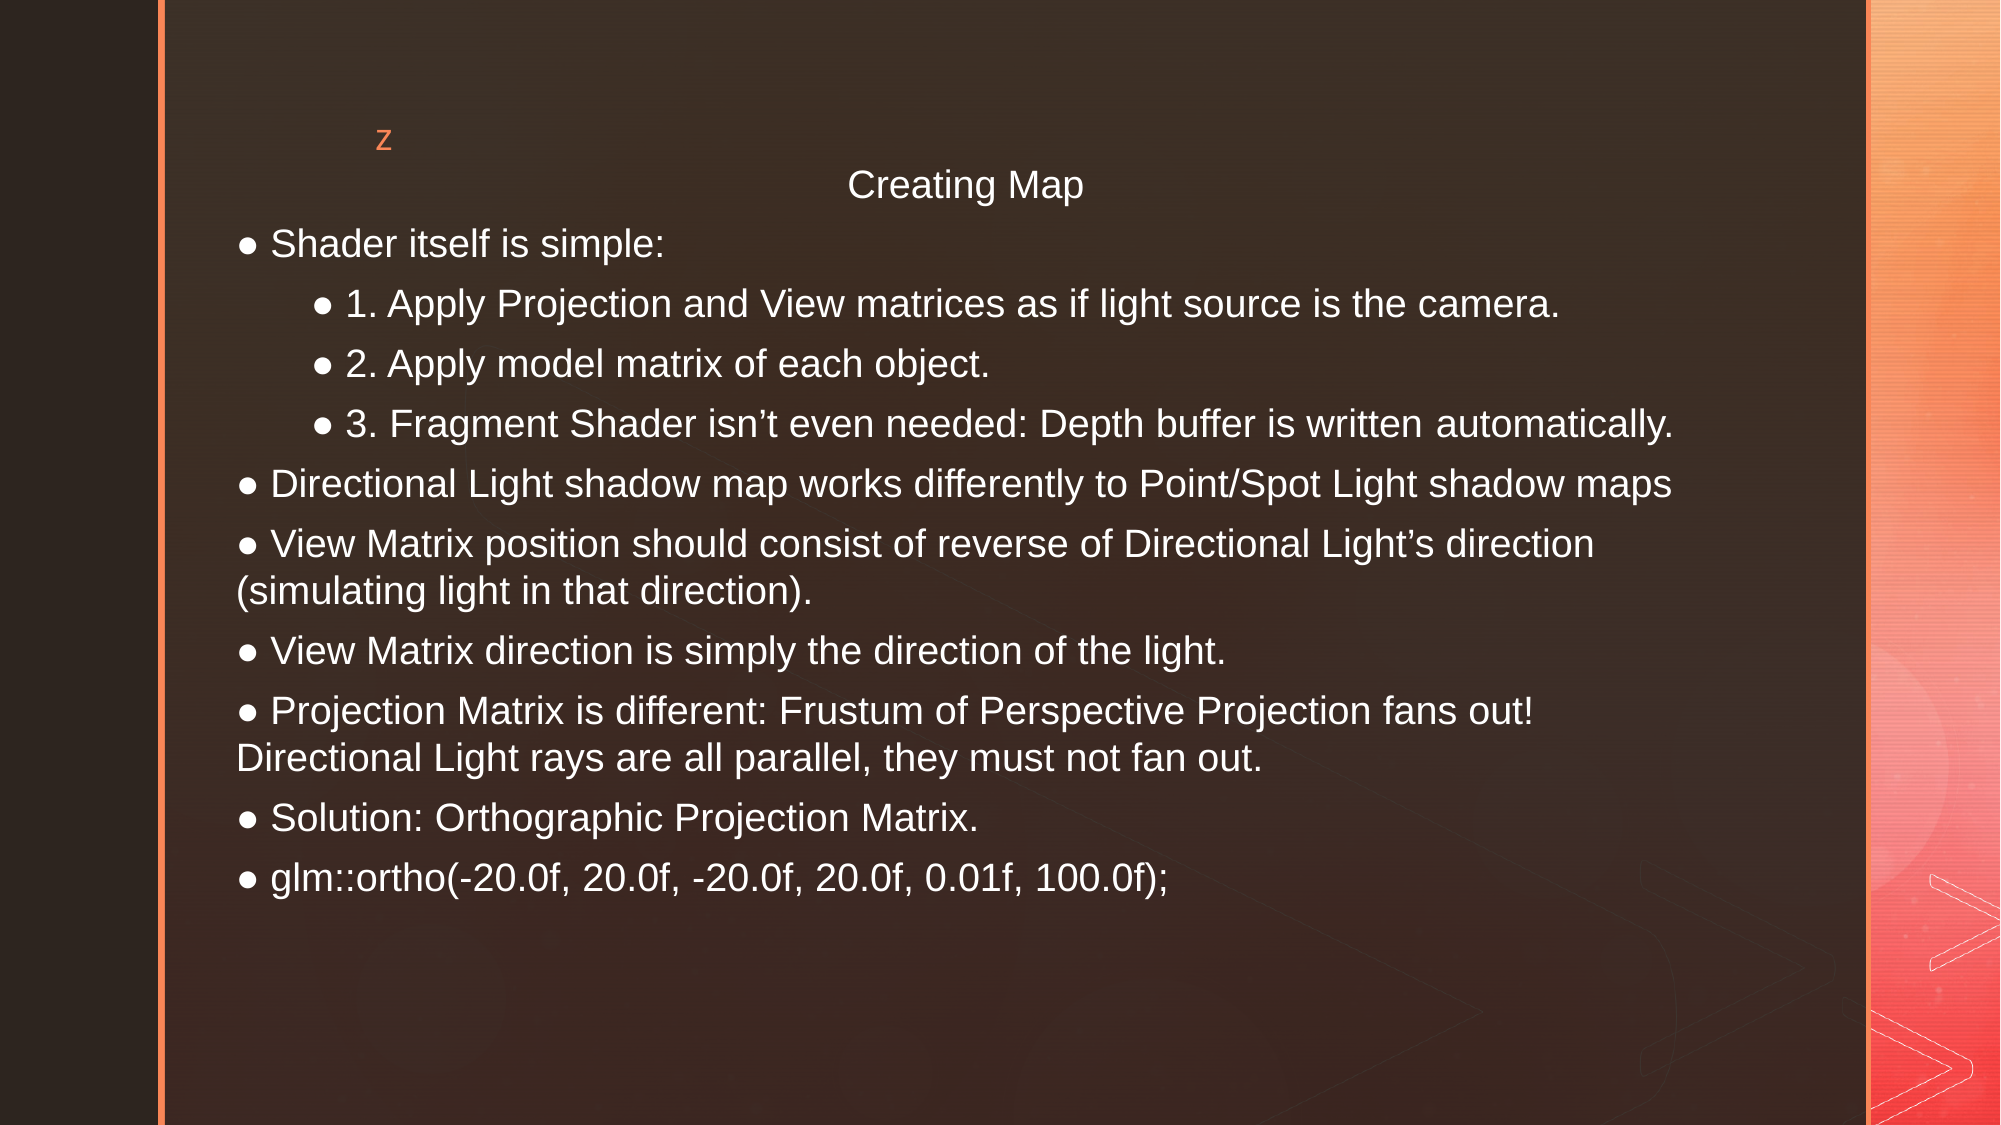

# Creating Map
● Shader itself is simple:
	● 1. Apply Projection and View matrices as if light source is the camera.
	● 2. Apply model matrix of each object.
	● 3. Fragment Shader isn’t even needed: Depth buffer is written 	automatically.
● Directional Light shadow map works differently to Point/Spot Light shadow maps
● View Matrix position should consist of reverse of Directional Light’s direction (simulating light in that direction).
● View Matrix direction is simply the direction of the light.
● Projection Matrix is different: Frustum of Perspective Projection fans out! Directional Light rays are all parallel, they must not fan out.
● Solution: Orthographic Projection Matrix.
● glm::ortho(-20.0f, 20.0f, -20.0f, 20.0f, 0.01f, 100.0f);